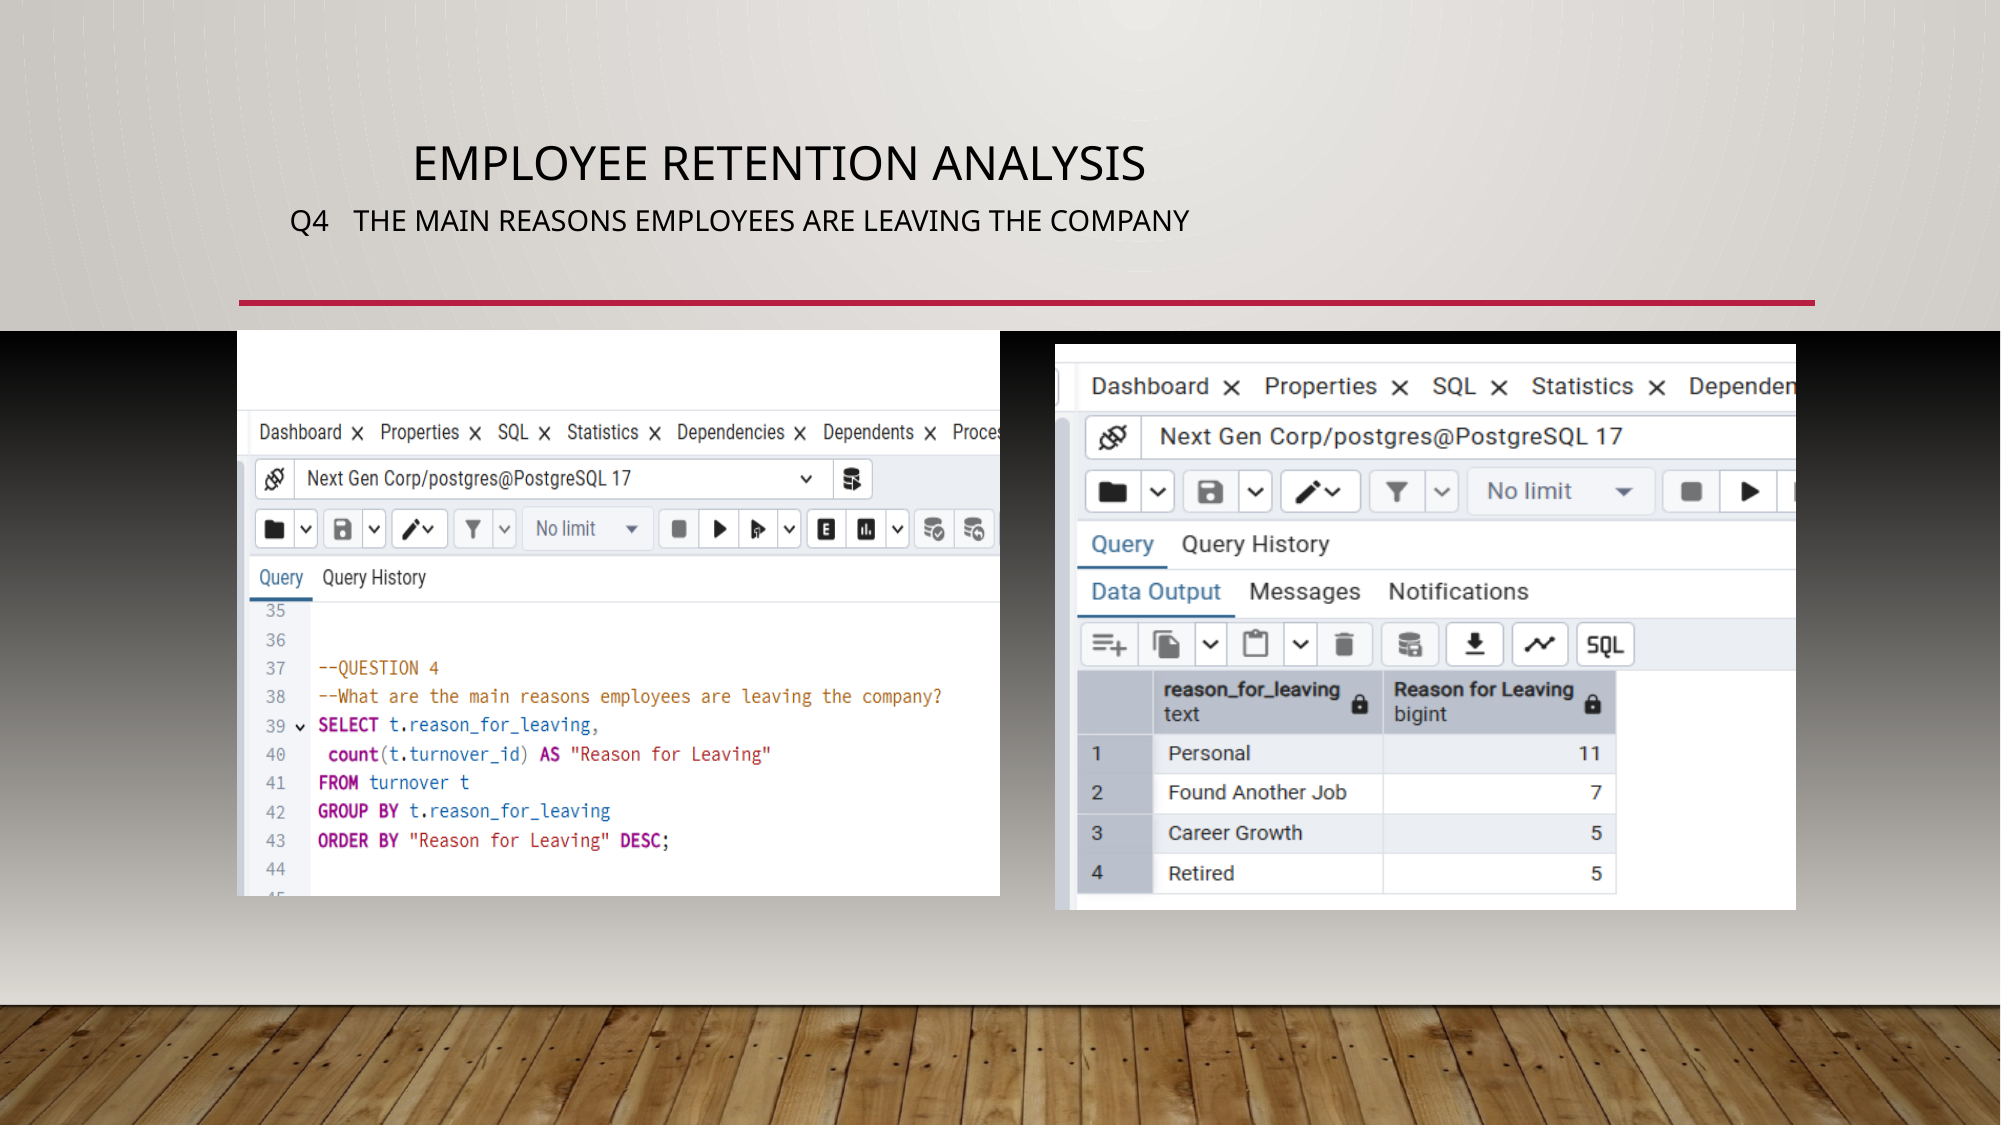

# Employee Retention Analysis q4 The main reasons employees are leaving the company